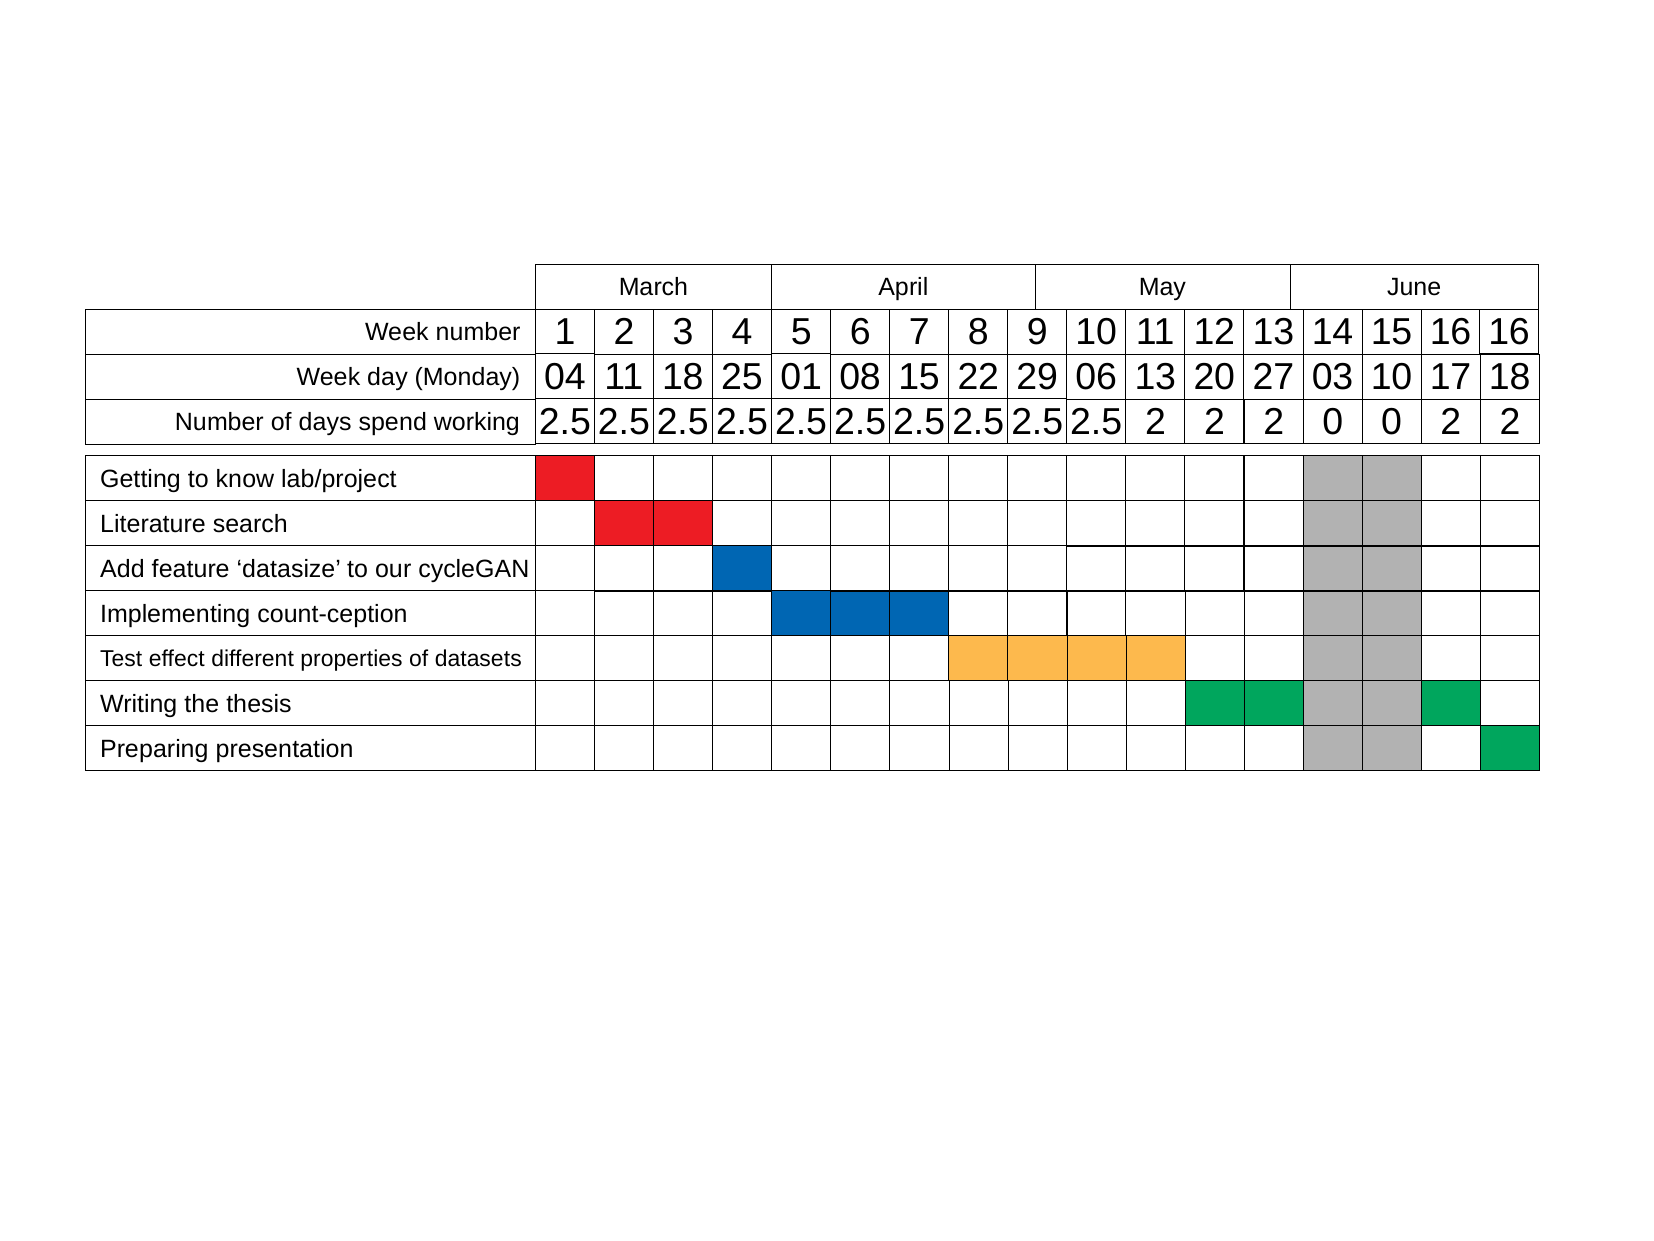

March
April
May
June
Week number
1
5
16
2
3
4
6
7
8
9
10
11
12
13
14
15
16
04
01
Week day (Monday)
11
18
25
08
15
22
29
06
13
20
27
03
10
17
18
2.5
2.5
2.5
2.5
2.5
2.5
2.5
2.5
2.5
Number of days spend working
2.5
2
2
2
0
0
2
2
Getting to know lab/project
Literature search
Add feature ‘datasize’ to our cycleGAN
Implementing count-ception
Test effect different properties of datasets
Writing the thesis
Preparing presentation